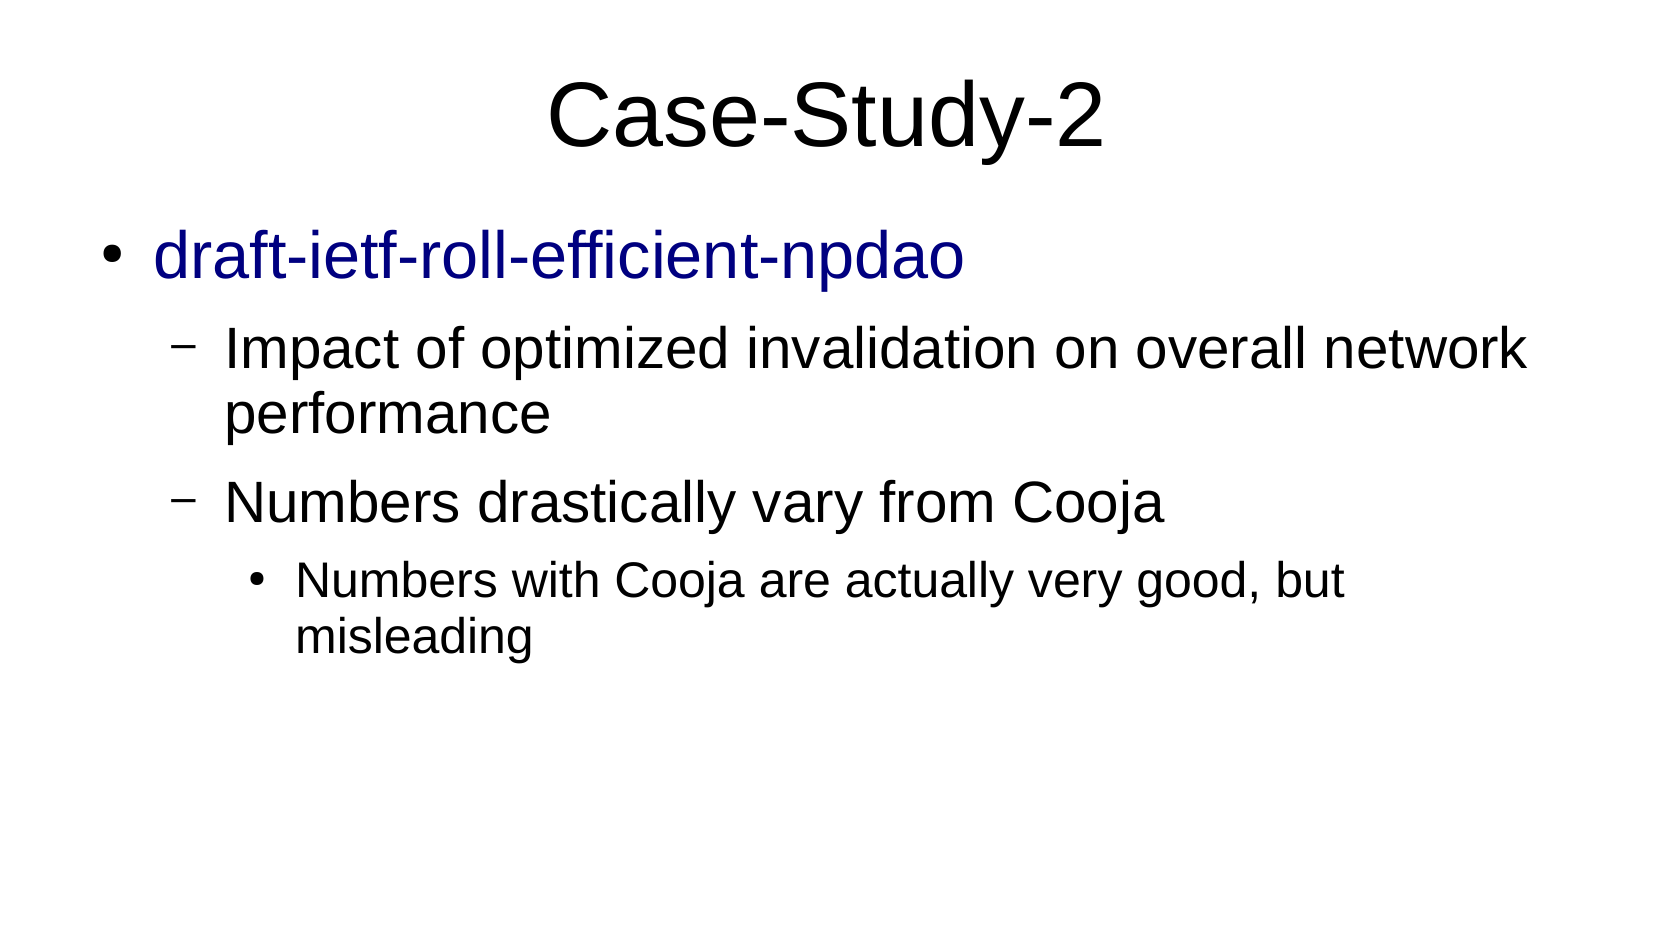

# Case-Study-2
draft-ietf-roll-efficient-npdao
Impact of optimized invalidation on overall network performance
Numbers drastically vary from Cooja
Numbers with Cooja are actually very good, but misleading